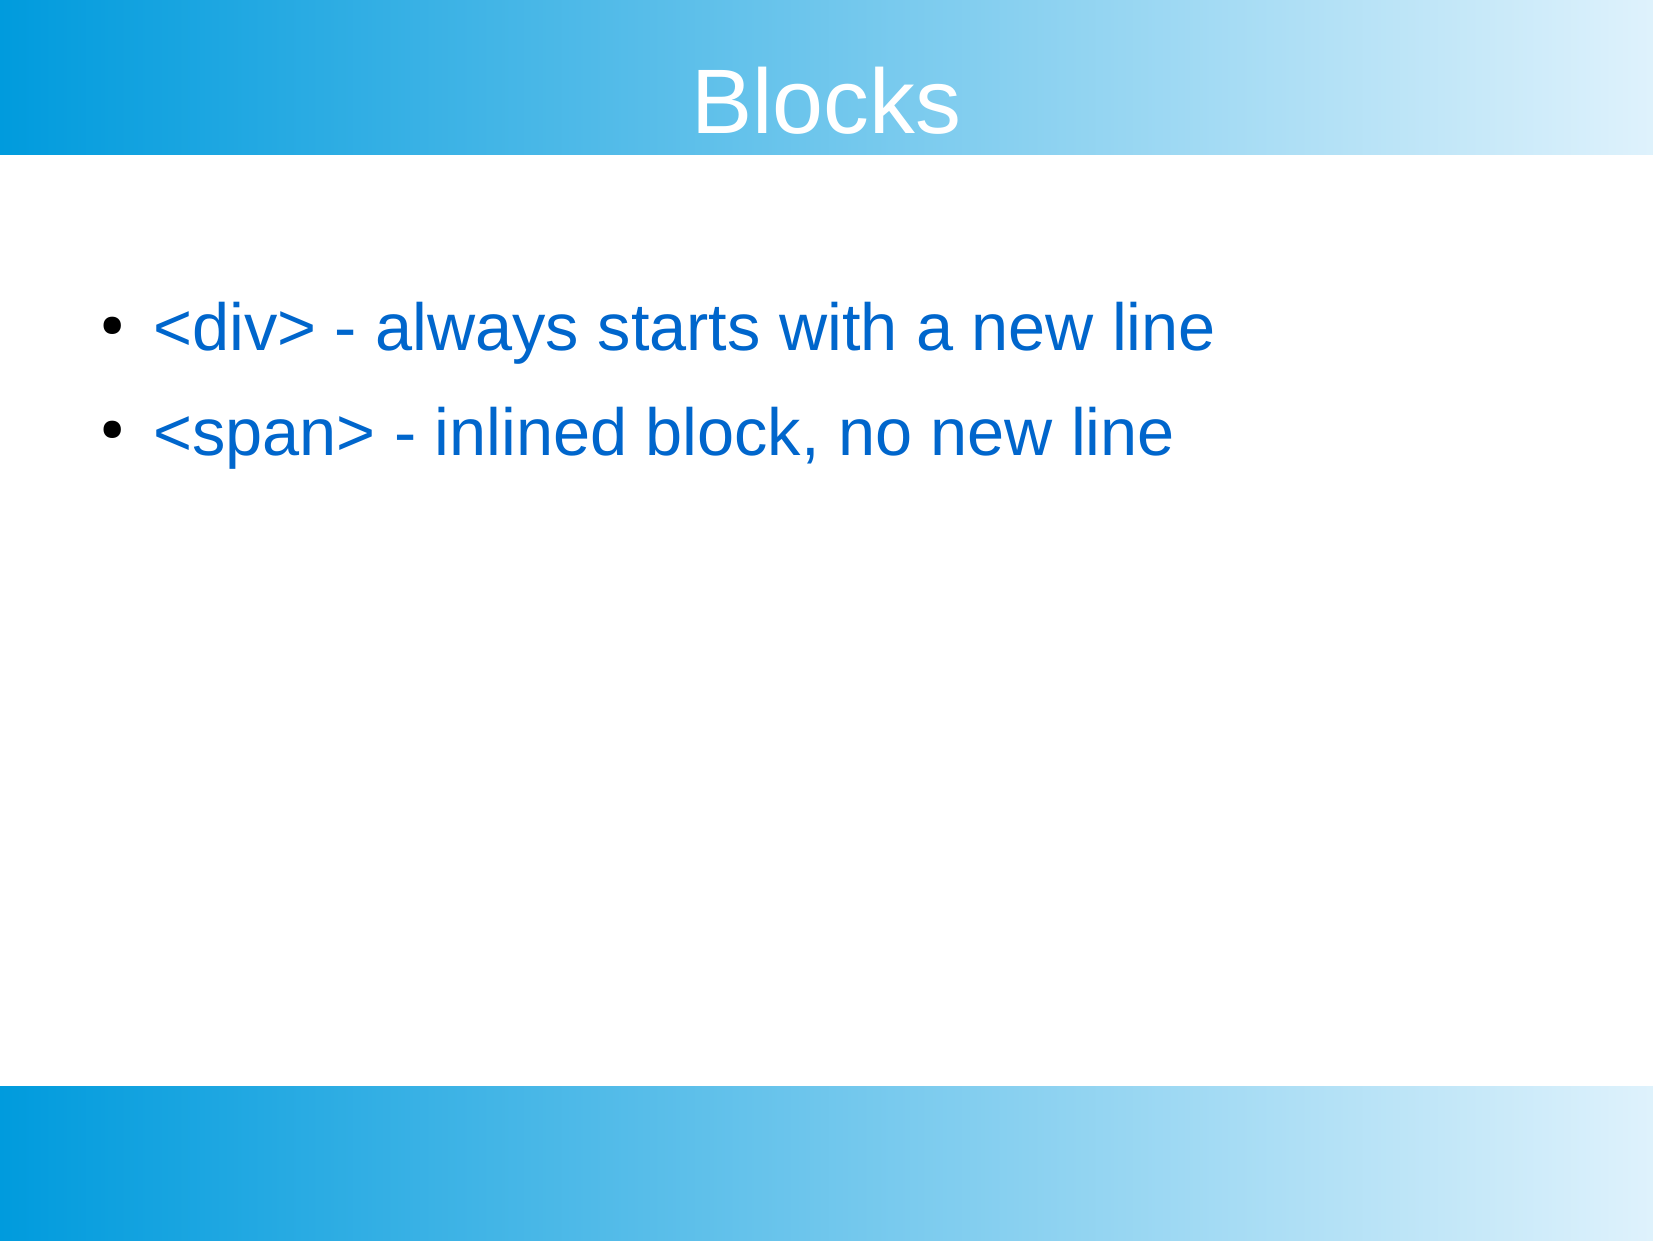

# Blocks
<div> - always starts with a new line
<span> - inlined block, no new line